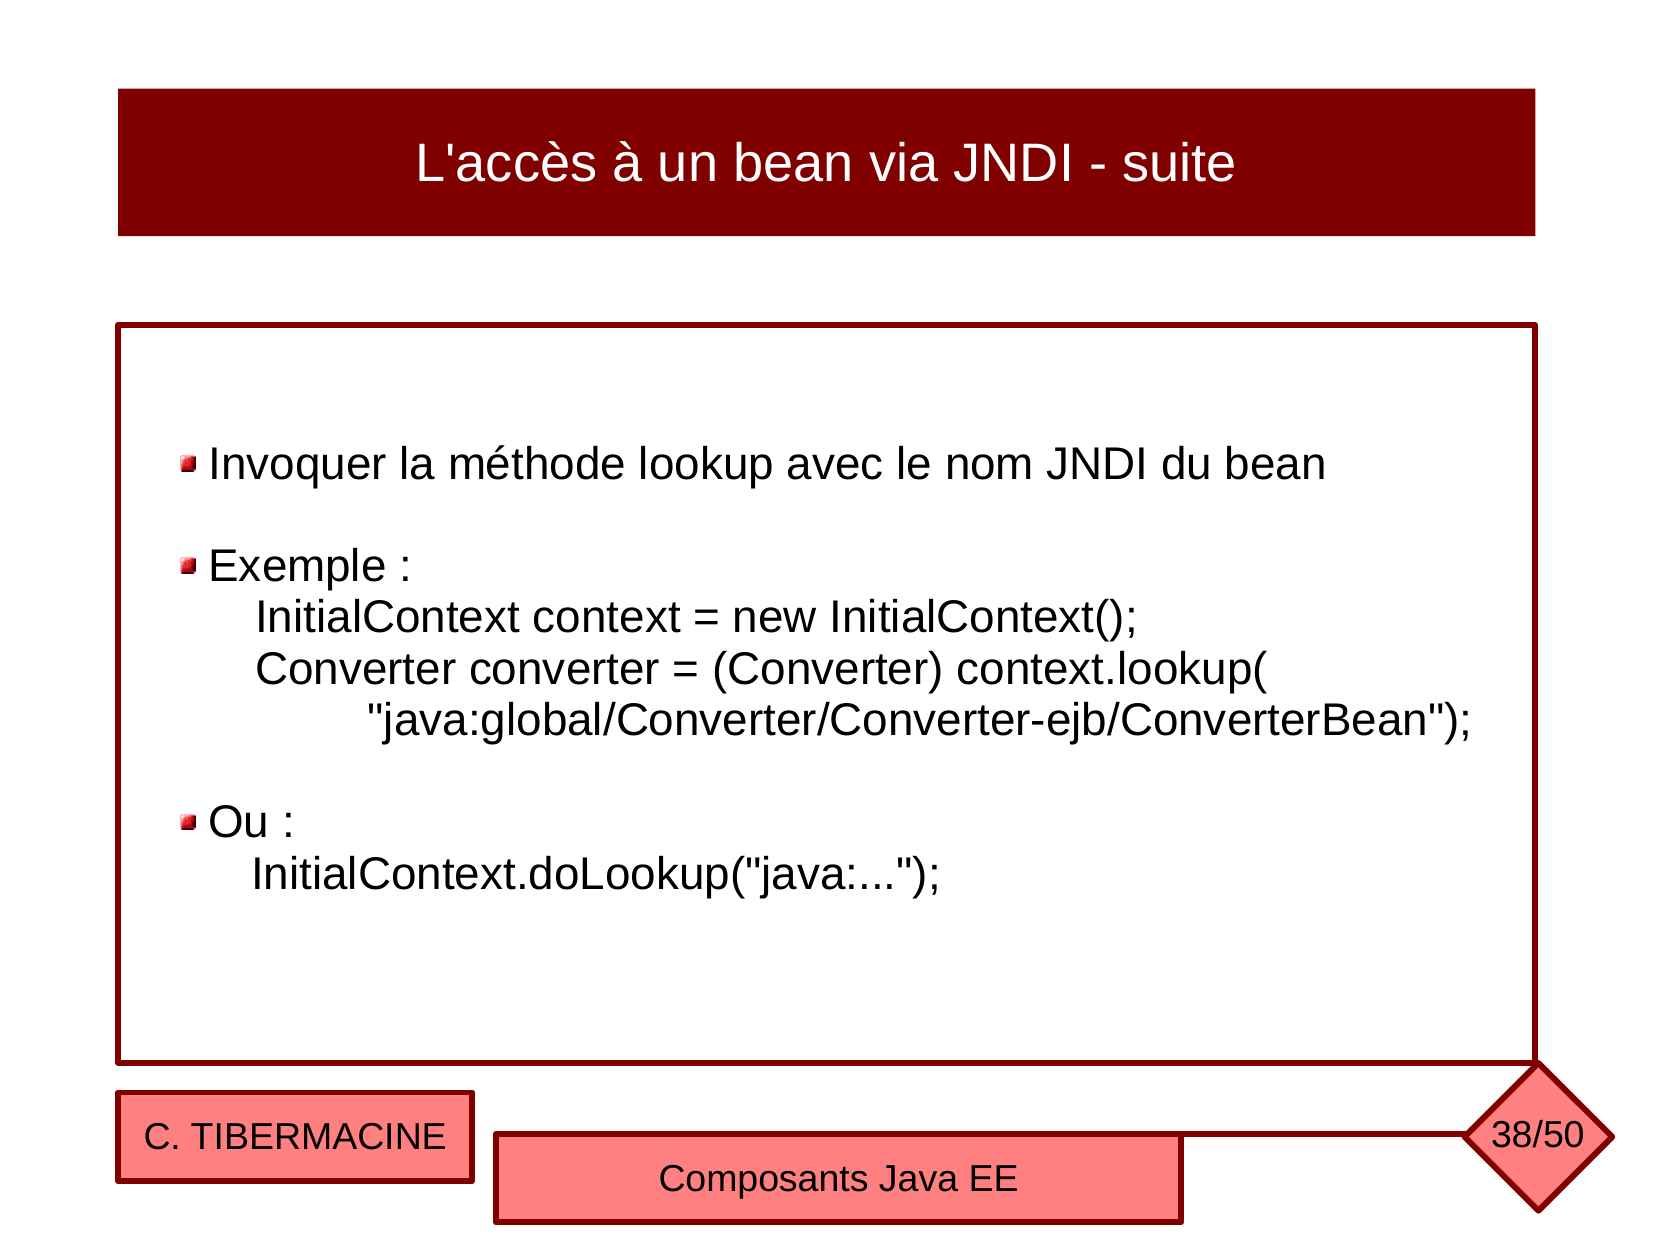

L'accès à un bean via JNDI - suite
 Invoquer la méthode lookup avec le nom JNDI du bean
 Exemple :
InitialContext context = new InitialContext();
Converter converter = (Converter) context.lookup(
"java:global/Converter/Converter-ejb/ConverterBean");
 Ou :
InitialContext.doLookup("java:...");
C. TIBERMACINE
Composants Java EE